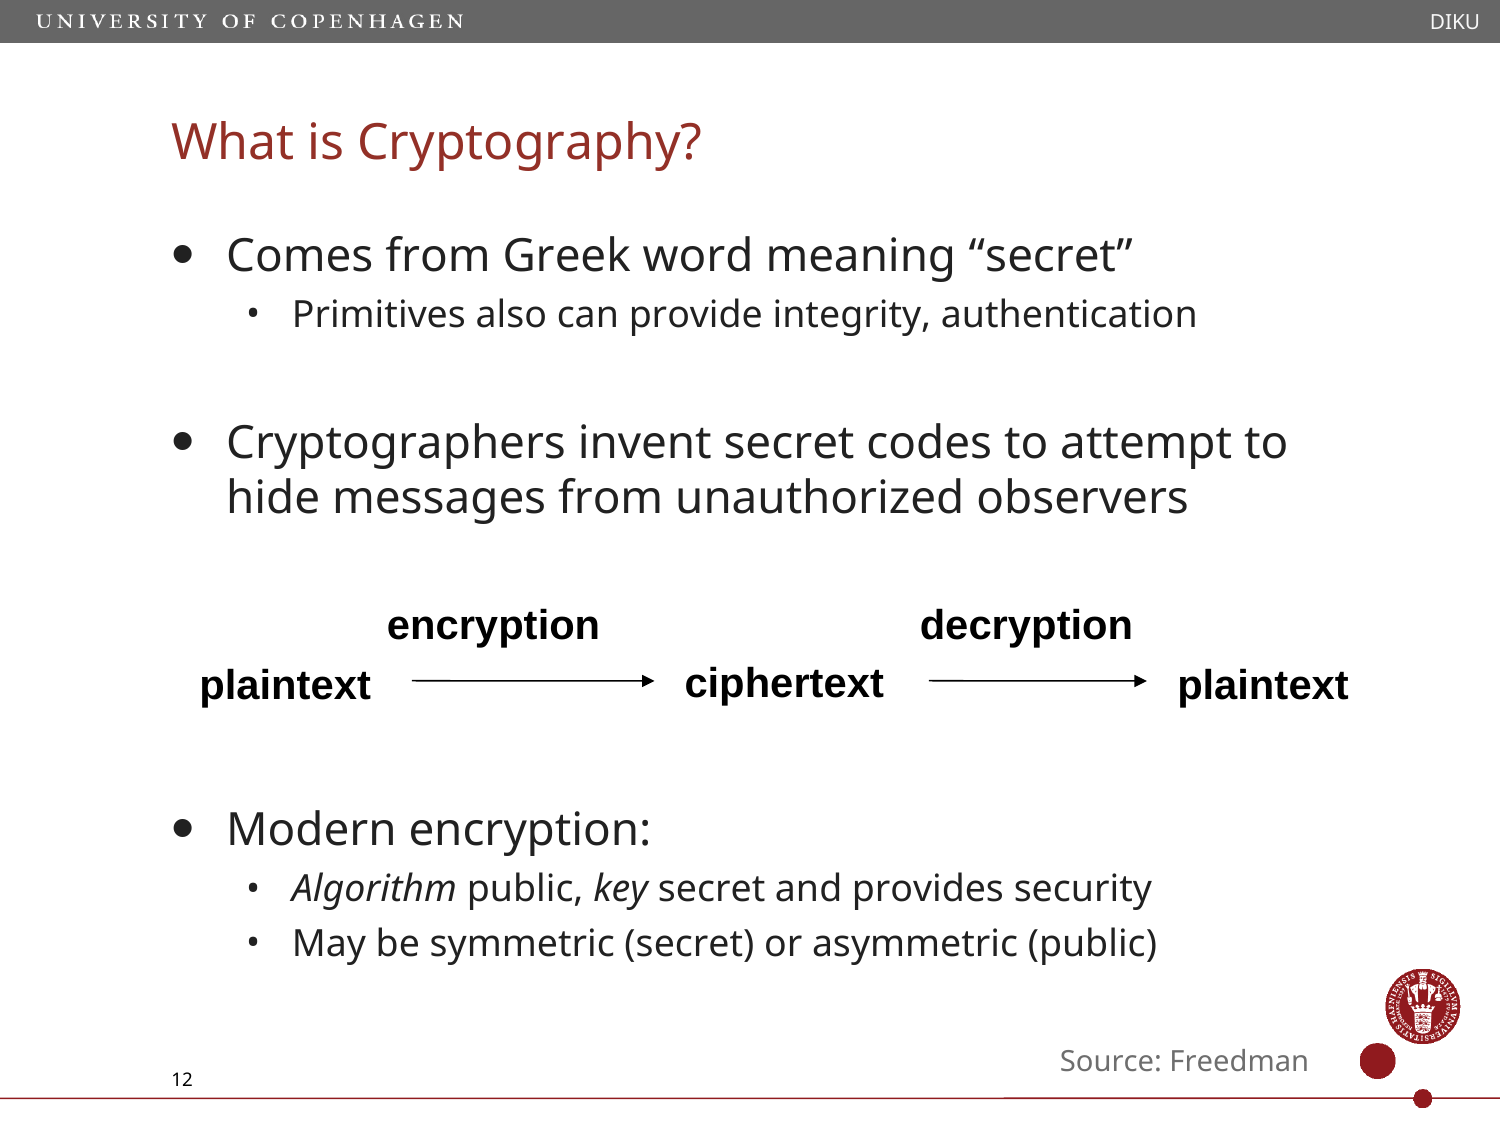

DIKU
What is Cryptography?
Comes from Greek word meaning “secret”
Primitives also can provide integrity, authentication
Cryptographers invent secret codes to attempt to hide messages from unauthorized observers
Modern encryption:
Algorithm public, key secret and provides security
May be symmetric (secret) or asymmetric (public)
encryption
decryption
ciphertext
plaintext
plaintext
Source: Freedman